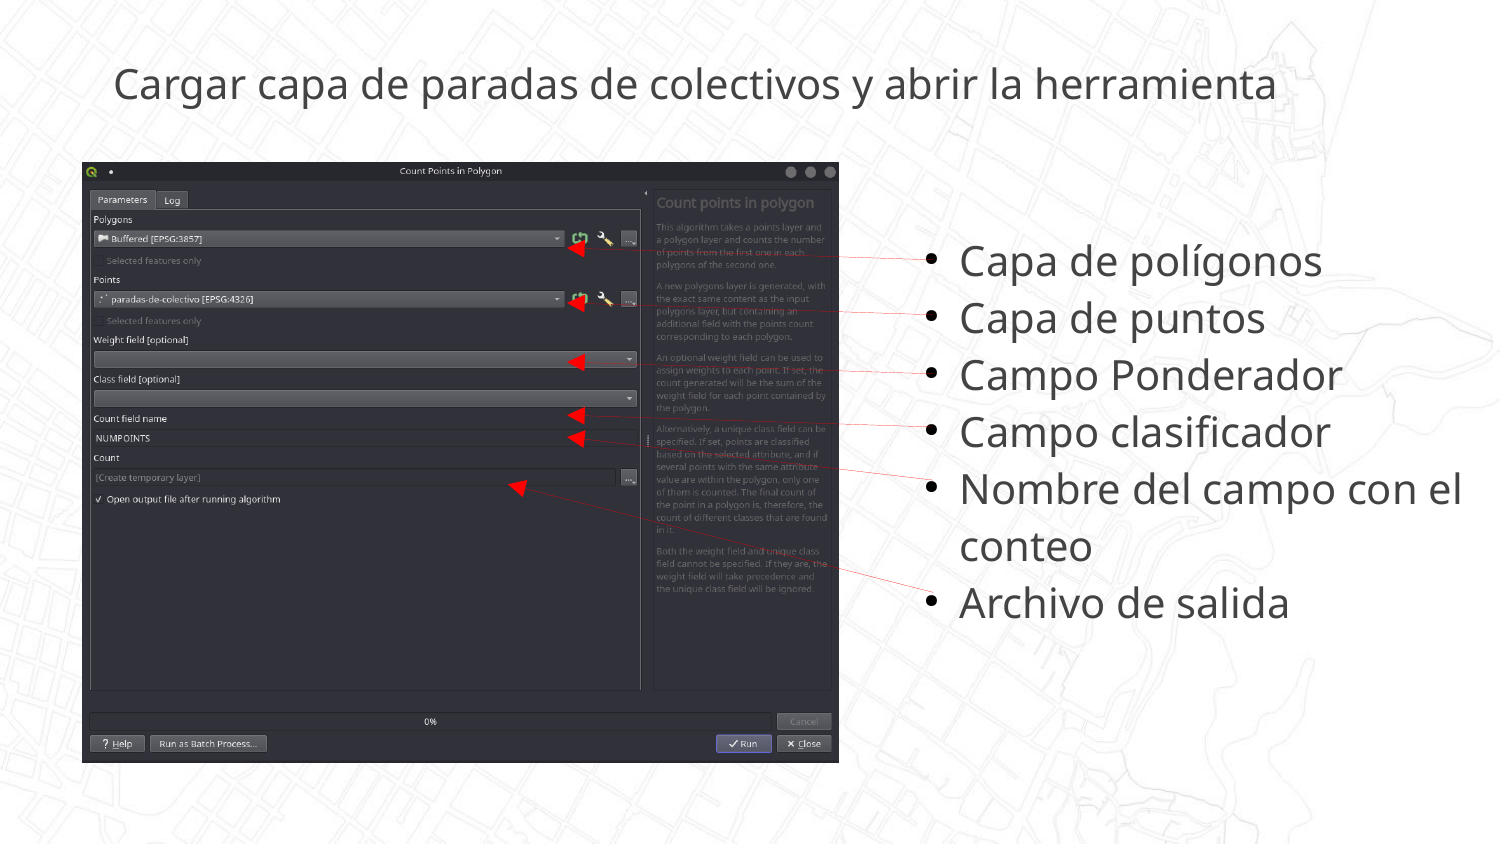

Cargar capa de paradas de colectivos y abrir la herramienta
Capa de polígonos
Capa de puntos
Campo Ponderador
Campo clasificador
Nombre del campo con el conteo
Archivo de salida